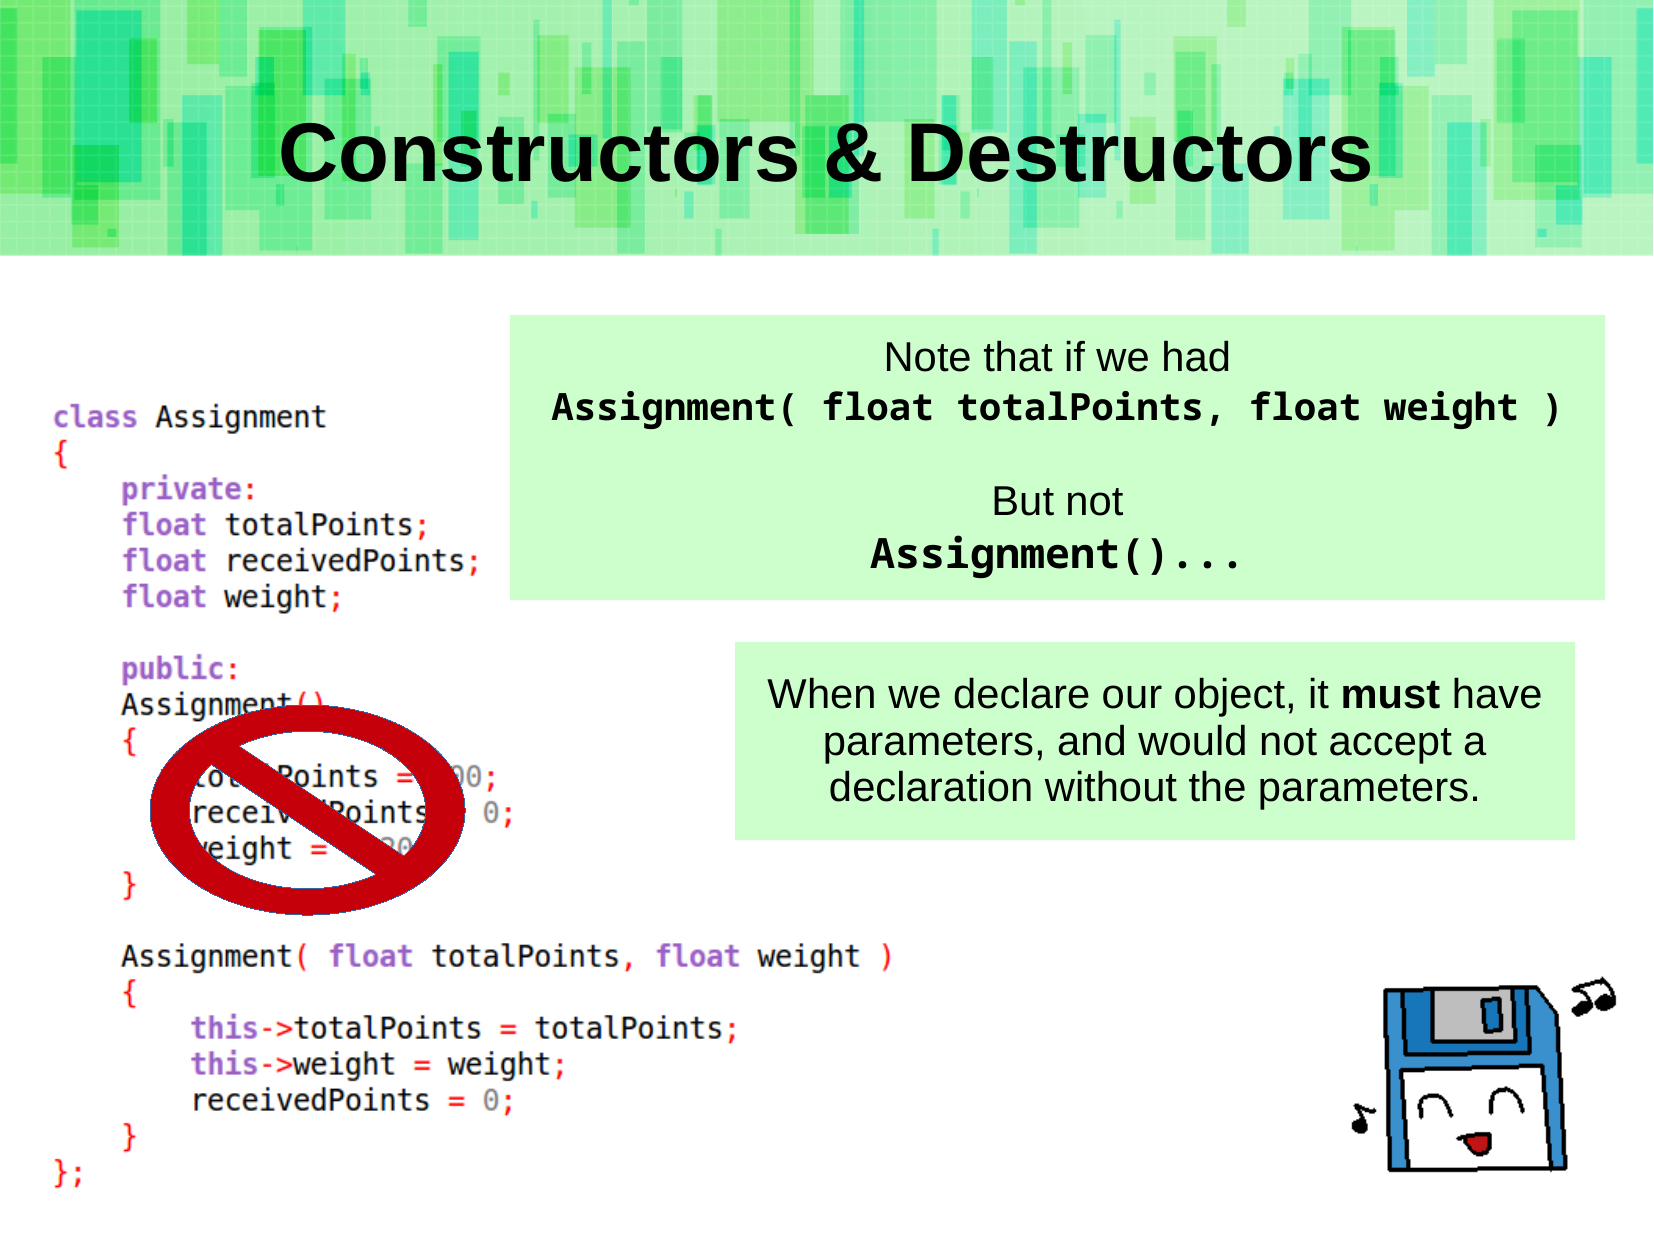

# Constructors & Destructors
Note that if we had
Assignment( float totalPoints, float weight )
But not
Assignment()...
When we declare our object, it must have parameters, and would not accept a declaration without the parameters.